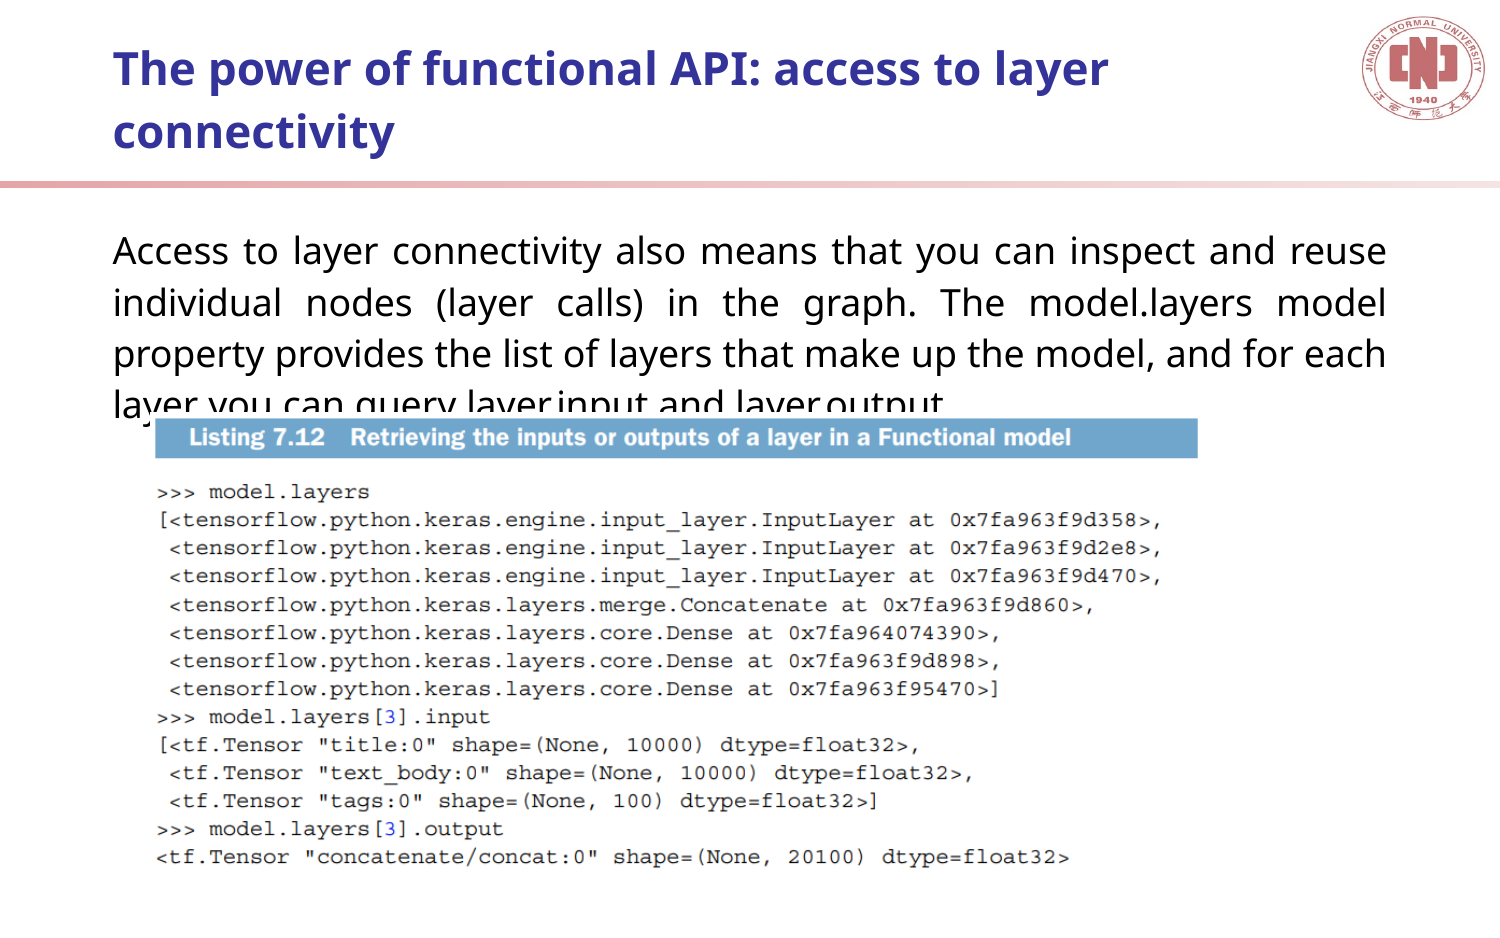

# The power of functional API: access to layer connectivity
Access to layer connectivity also means that you can inspect and reuse individual nodes (layer calls) in the graph. The model.layers model property provides the list of layers that make up the model, and for each layer you can query layer.input and layer.output.